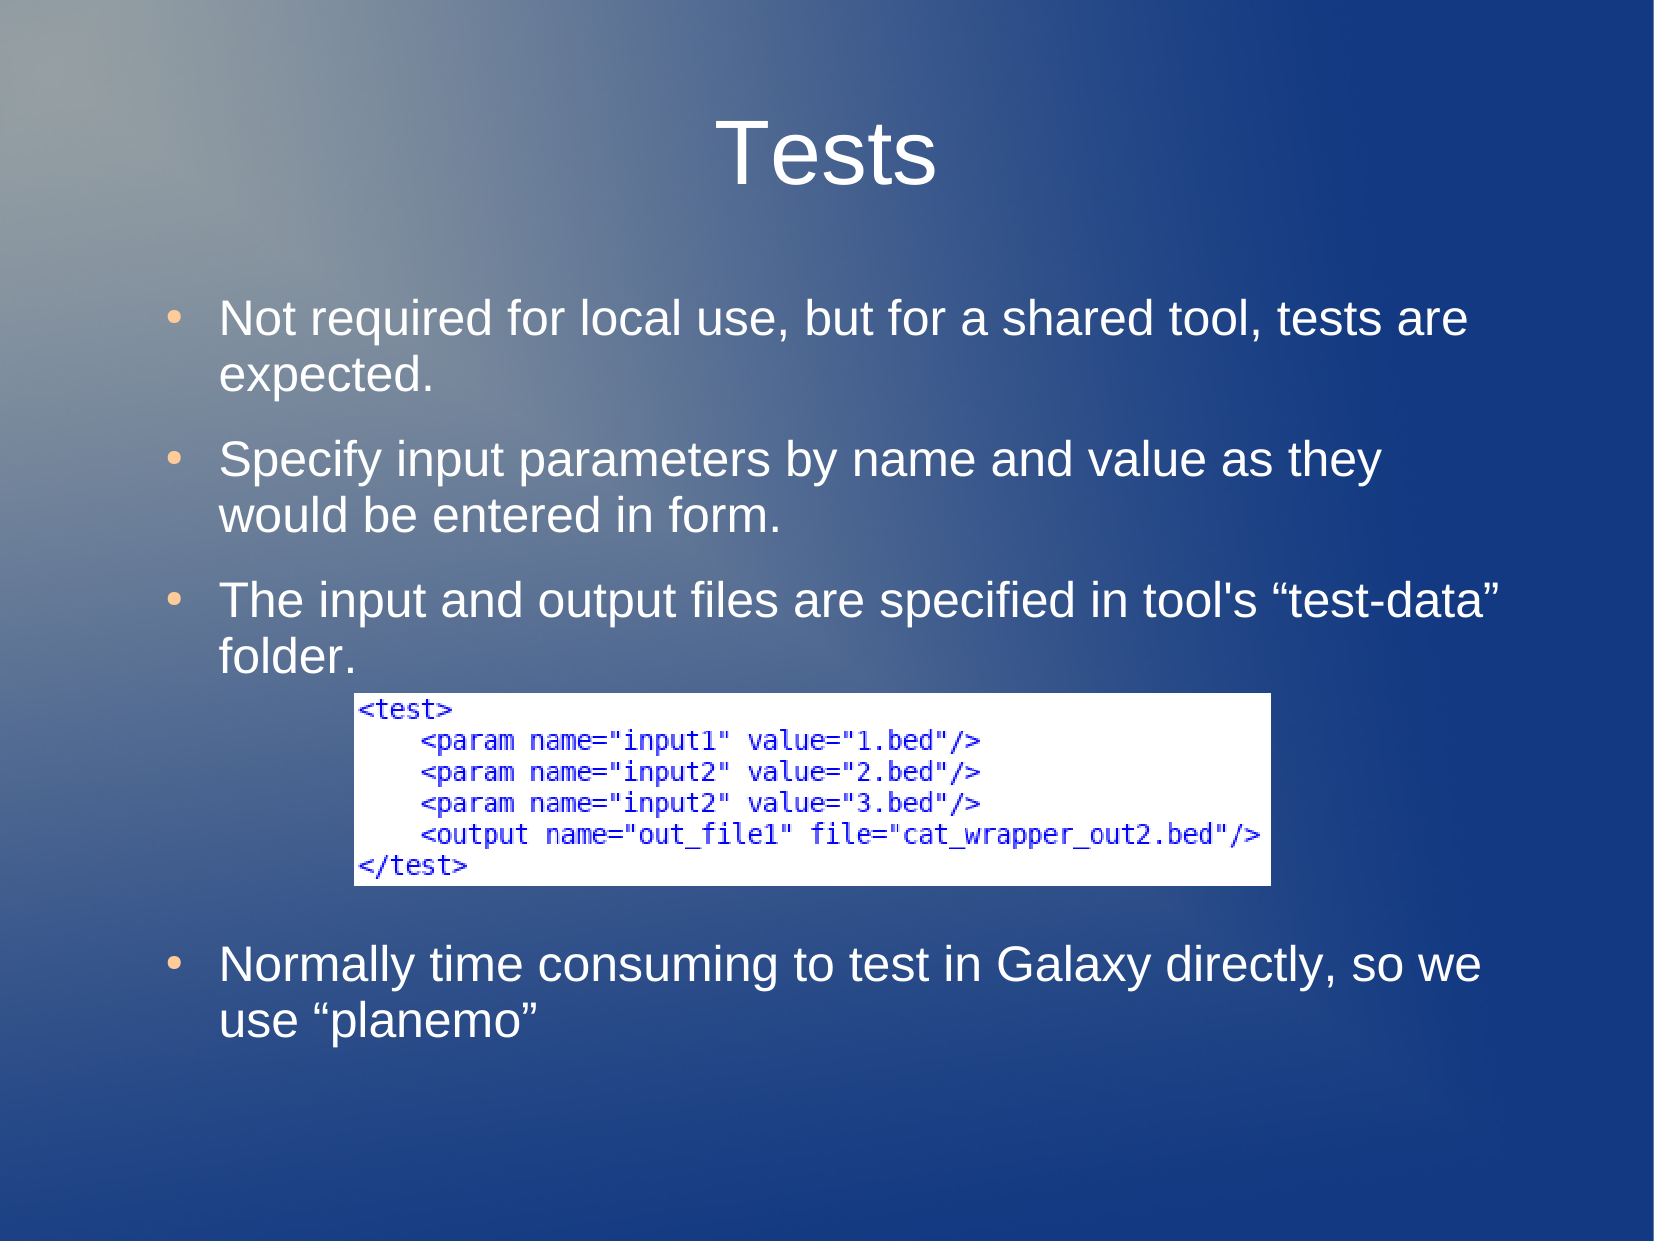

# Tests
Not required for local use, but for a shared tool, tests are expected.
Specify input parameters by name and value as they would be entered in form.
The input and output files are specified in tool's “test-data” folder.
Normally time consuming to test in Galaxy directly, so we use “planemo”